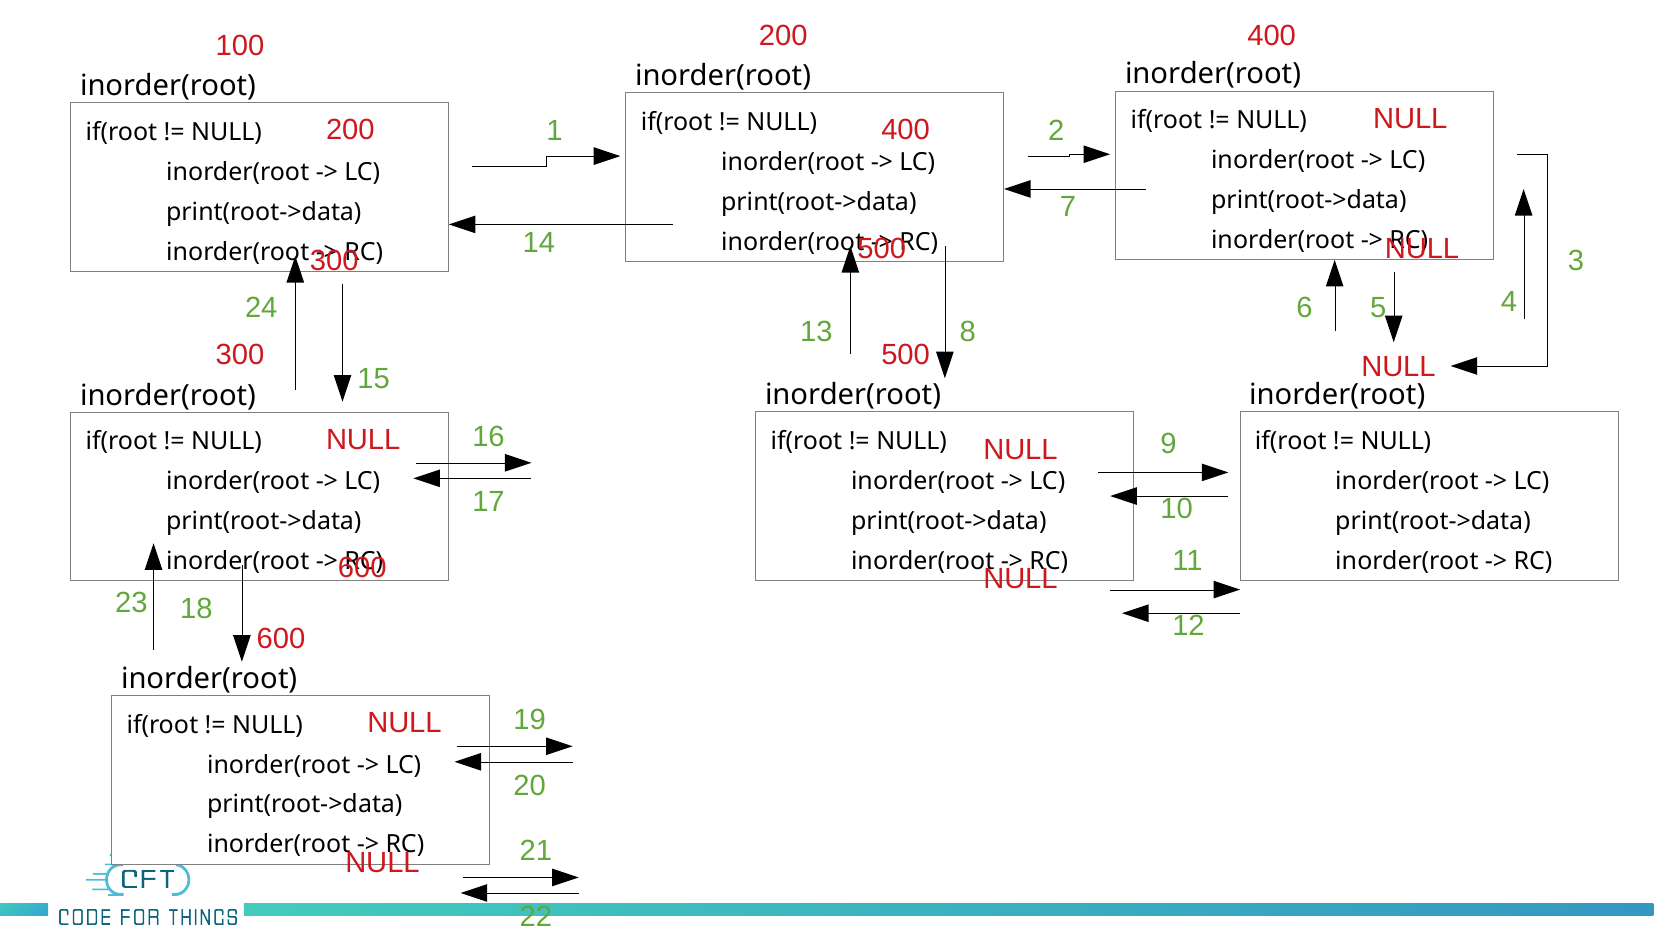

200
400
100
inorder(root)
if(root != NULL)
 	 inorder(root -> LC)
	 print(root->data)
	 inorder(root -> RC)
inorder(root)
if(root != NULL)
 	 inorder(root -> LC)
	 print(root->data)
	 inorder(root -> RC)
inorder(root)
if(root != NULL)
 	 inorder(root -> LC)
	 print(root->data)
	 inorder(root -> RC)
NULL
200
400
1
2
7
14
500
NULL
300
3
4
24
6 5
13
8
300
500
NULL
15
inorder(root)
if(root != NULL)
 	 inorder(root -> LC)
	 print(root->data)
	 inorder(root -> RC)
inorder(root)
if(root != NULL)
 	 inorder(root -> LC)
	 print(root->data)
	 inorder(root -> RC)
inorder(root)
if(root != NULL)
 	 inorder(root -> LC)
	 print(root->data)
	 inorder(root -> RC)
16
17
NULL
9
10
NULL
11
12
600
NULL
23
18
600
inorder(root)
if(root != NULL)
 	 inorder(root -> LC)
	 print(root->data)
	 inorder(root -> RC)
19
20
NULL
21
22
NULL